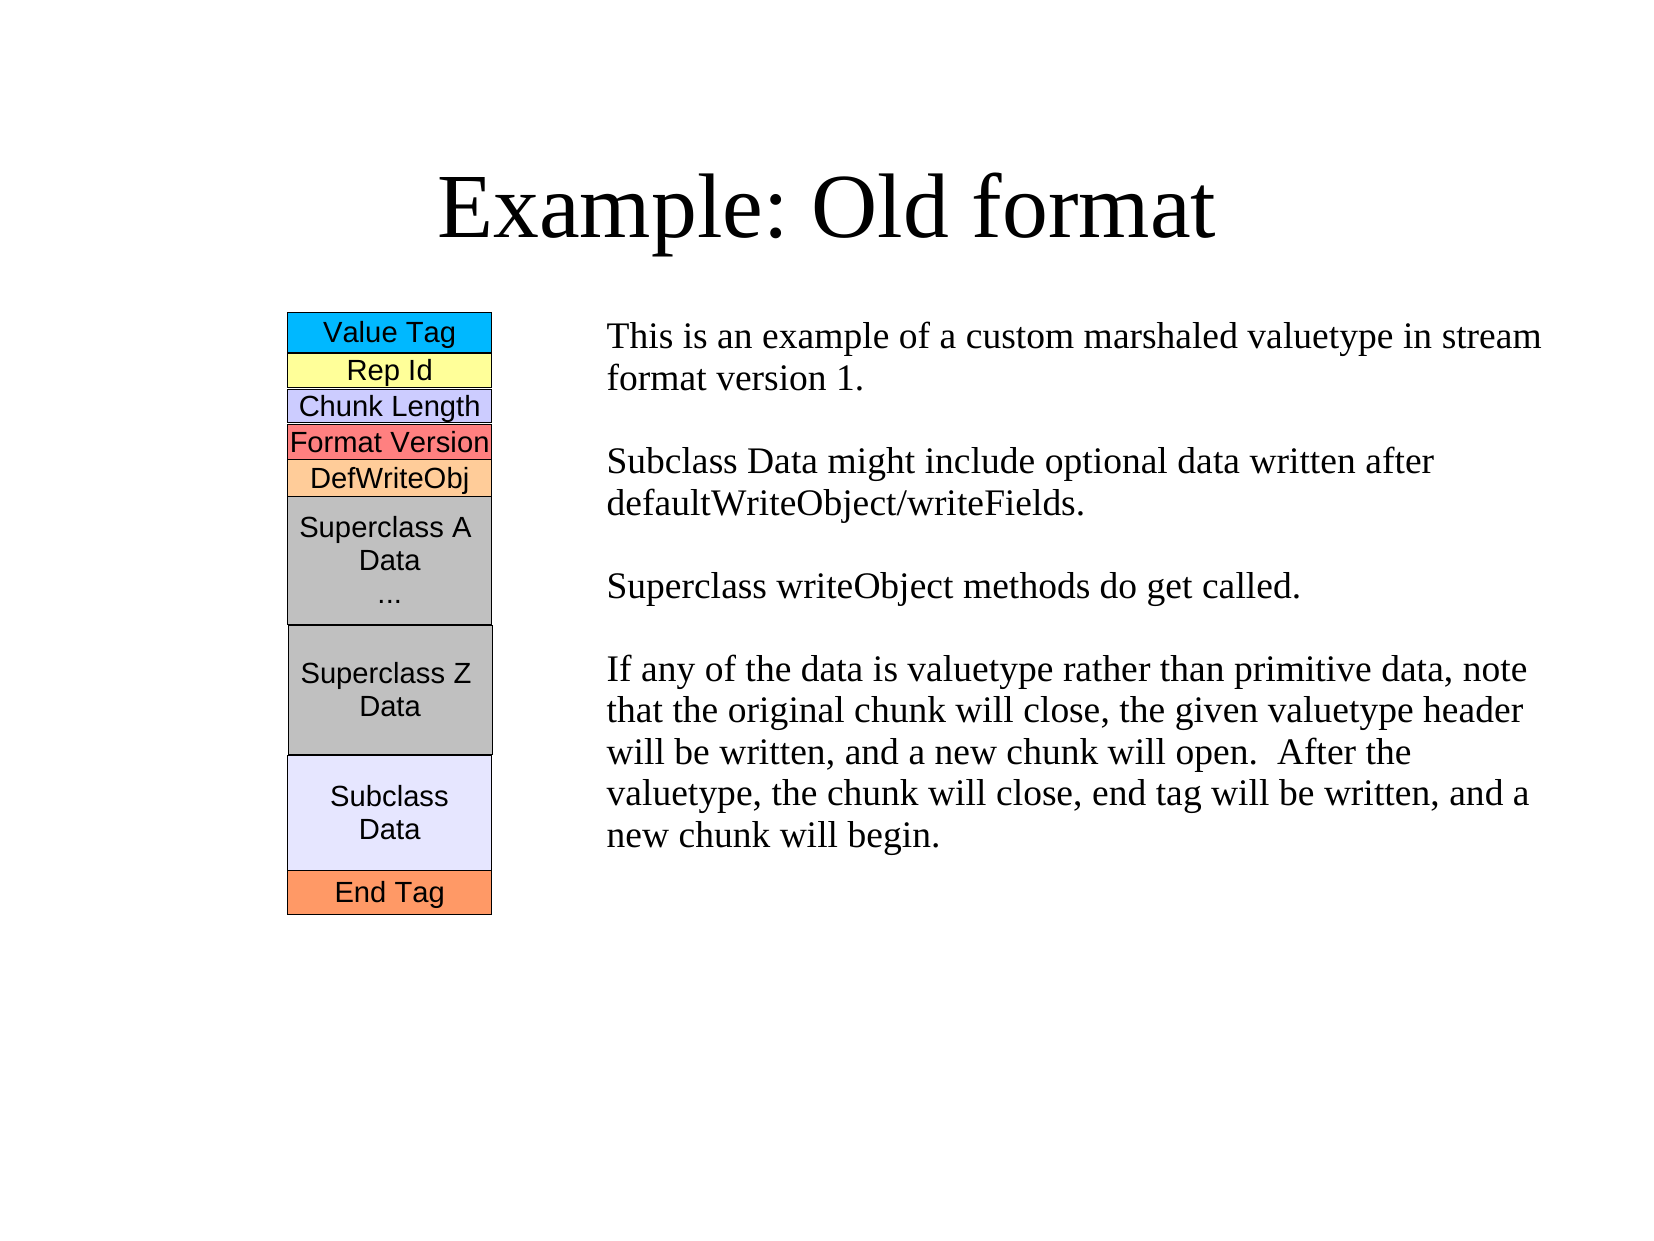

# Example: Old format
Value Tag
Rep Id
Chunk Length
Format Version
DefWriteObj
Superclass A
Data
...
Superclass Z
Data
Subclass
Data
End Tag
This is an example of a custom marshaled valuetype in stream format version 1.
Subclass Data might include optional data written after defaultWriteObject/writeFields.
Superclass writeObject methods do get called.
If any of the data is valuetype rather than primitive data, note that the original chunk will close, the given valuetype header will be written, and a new chunk will open. After the valuetype, the chunk will close, end tag will be written, and a new chunk will begin.